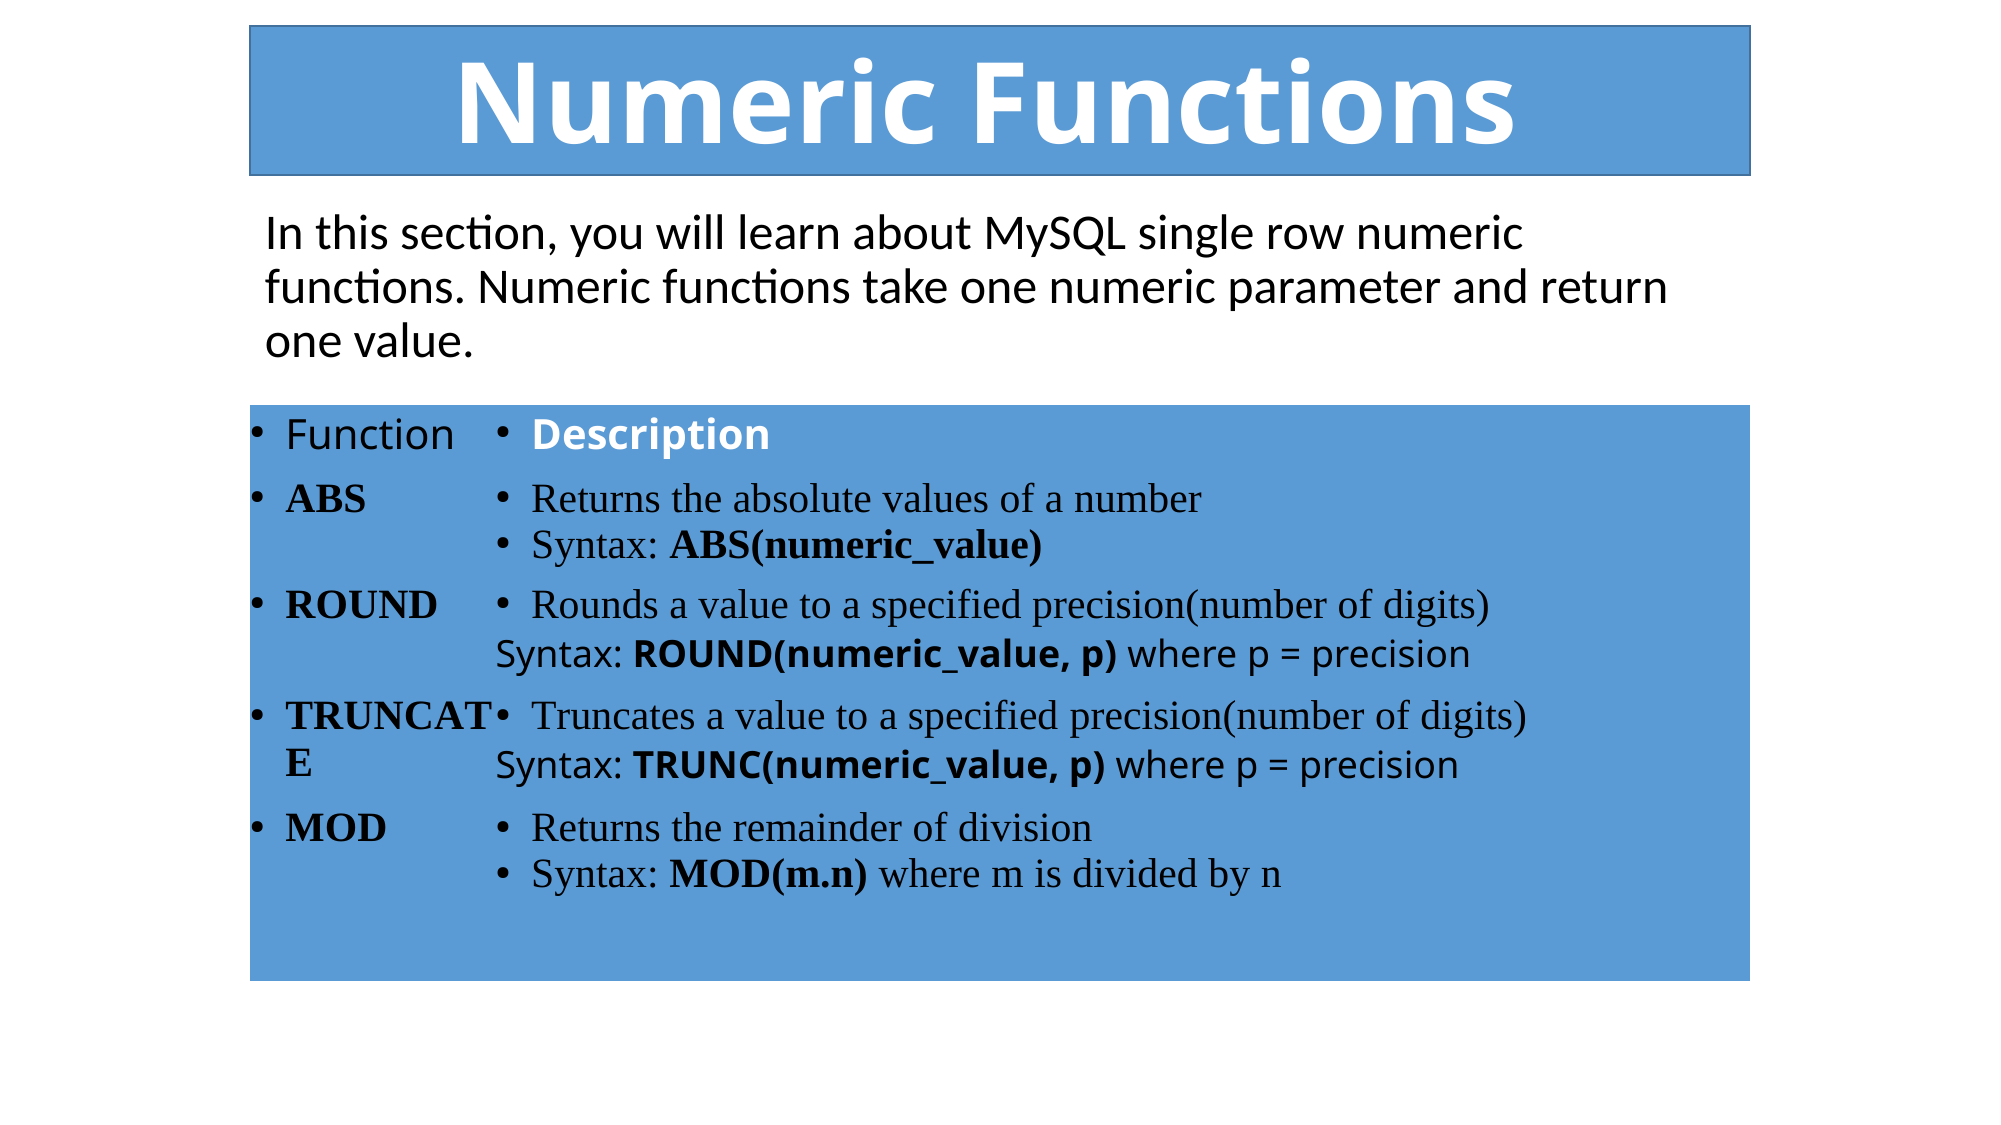

# Numeric Functions
In this section, you will learn about MySQL single row numeric functions. Numeric functions take one numeric parameter and return one value.
| Function | Description |
| --- | --- |
| ABS | Returns the absolute values of a number Syntax: ABS(numeric\_value) |
| ROUND | Rounds a value to a specified precision(number of digits) Syntax: ROUND(numeric\_value, p) where p = precision |
| TRUNCATE | Truncates a value to a specified precision(number of digits) Syntax: TRUNC(numeric\_value, p) where p = precision |
| MOD | Returns the remainder of division Syntax: MOD(m.n) where m is divided by n |
| | |